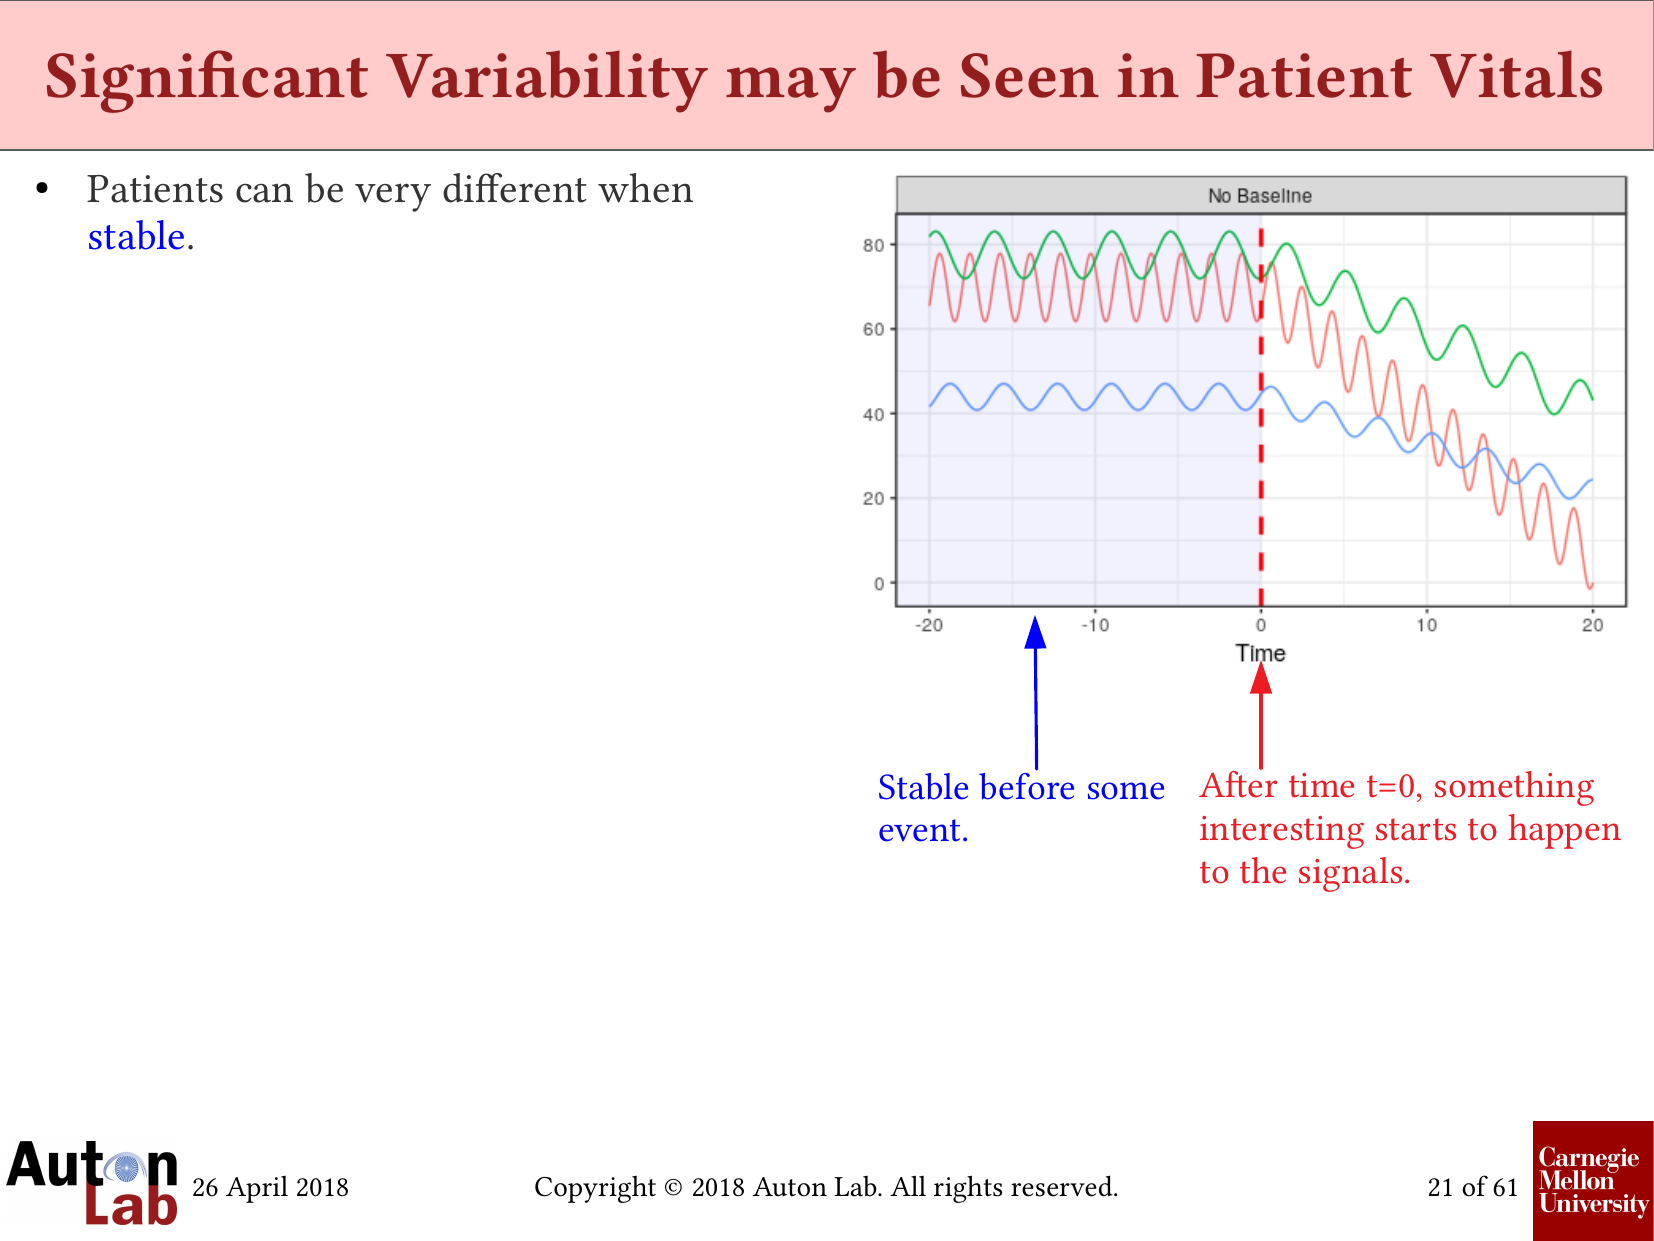

# Significant Variability may be Seen in Patient Vitals
Patients can be very different when stable.
After time t=0, something
interesting starts to happen
to the signals.
Stable before some
event.
26 April 2018
21